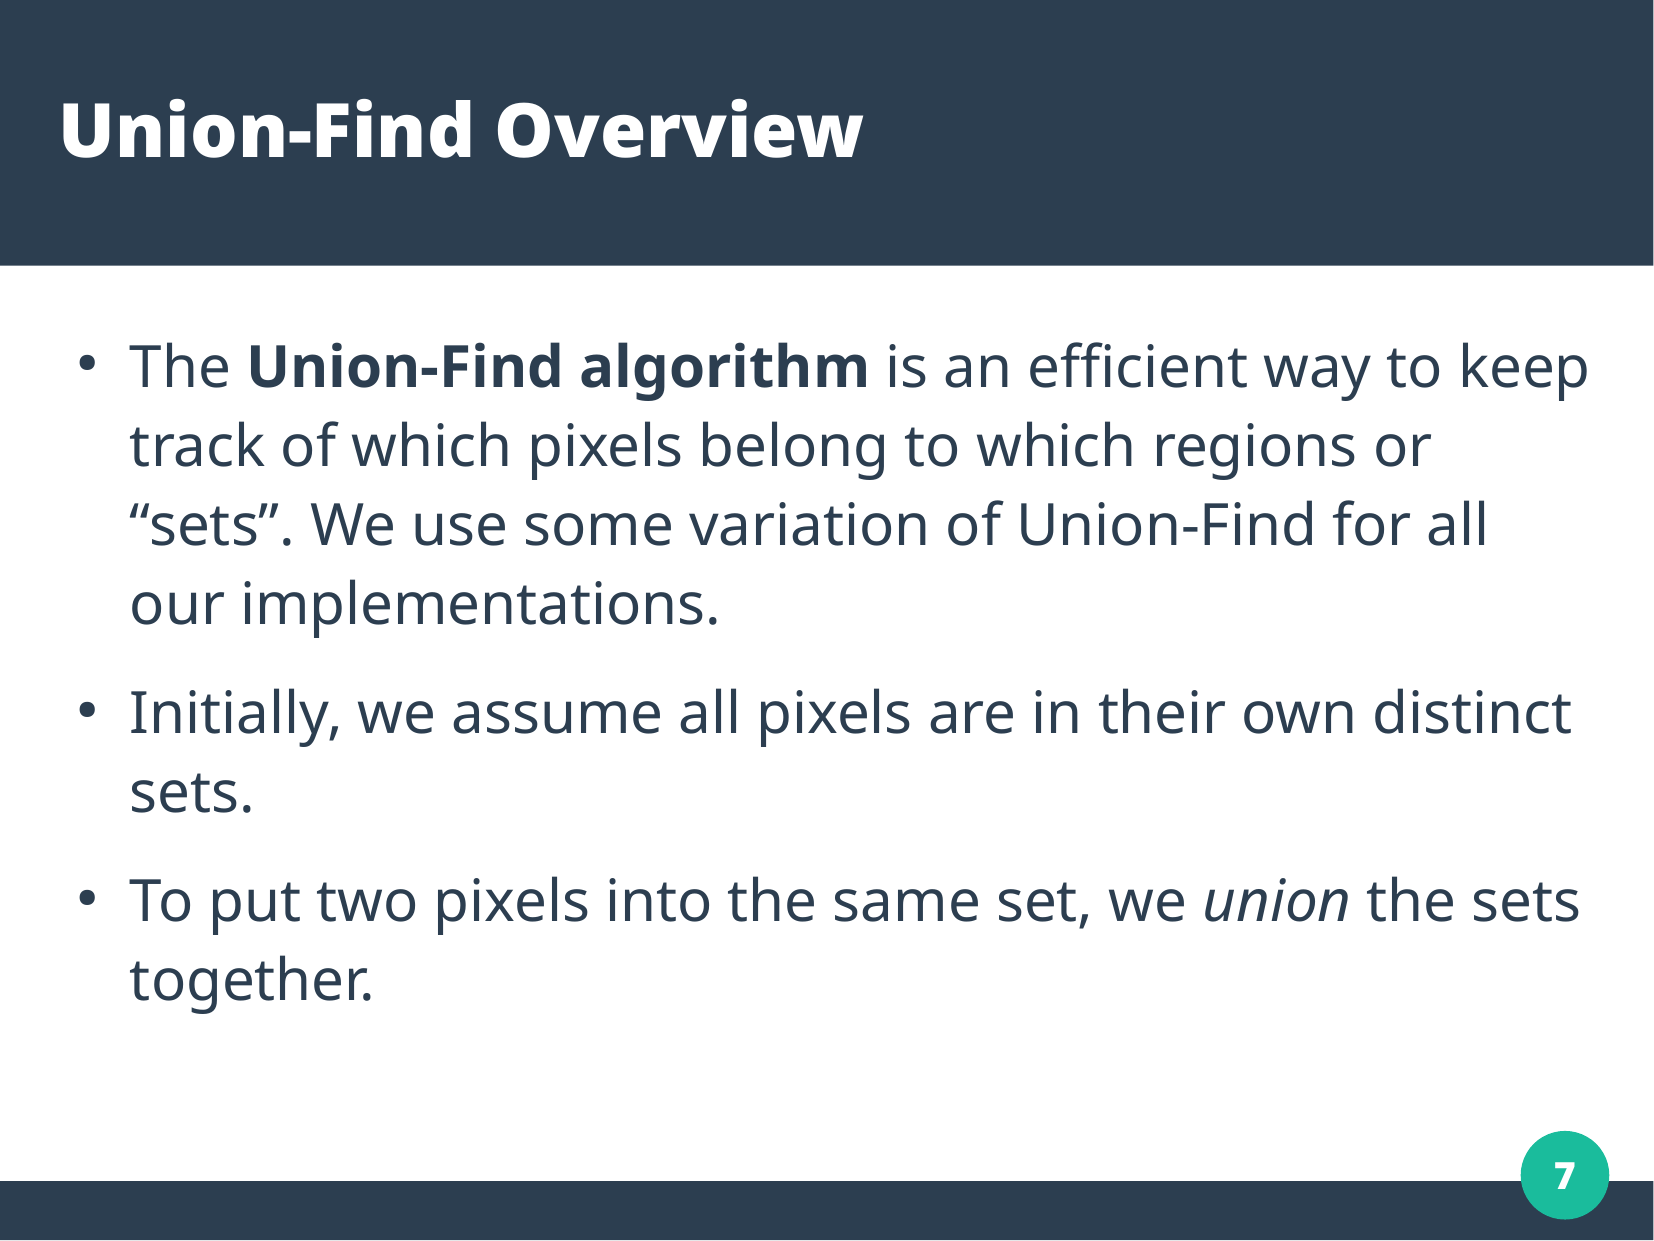

# Union-Find Overview
The Union-Find algorithm is an efficient way to keep track of which pixels belong to which regions or “sets”. We use some variation of Union-Find for all our implementations.
Initially, we assume all pixels are in their own distinct sets.
To put two pixels into the same set, we union the sets together.
7